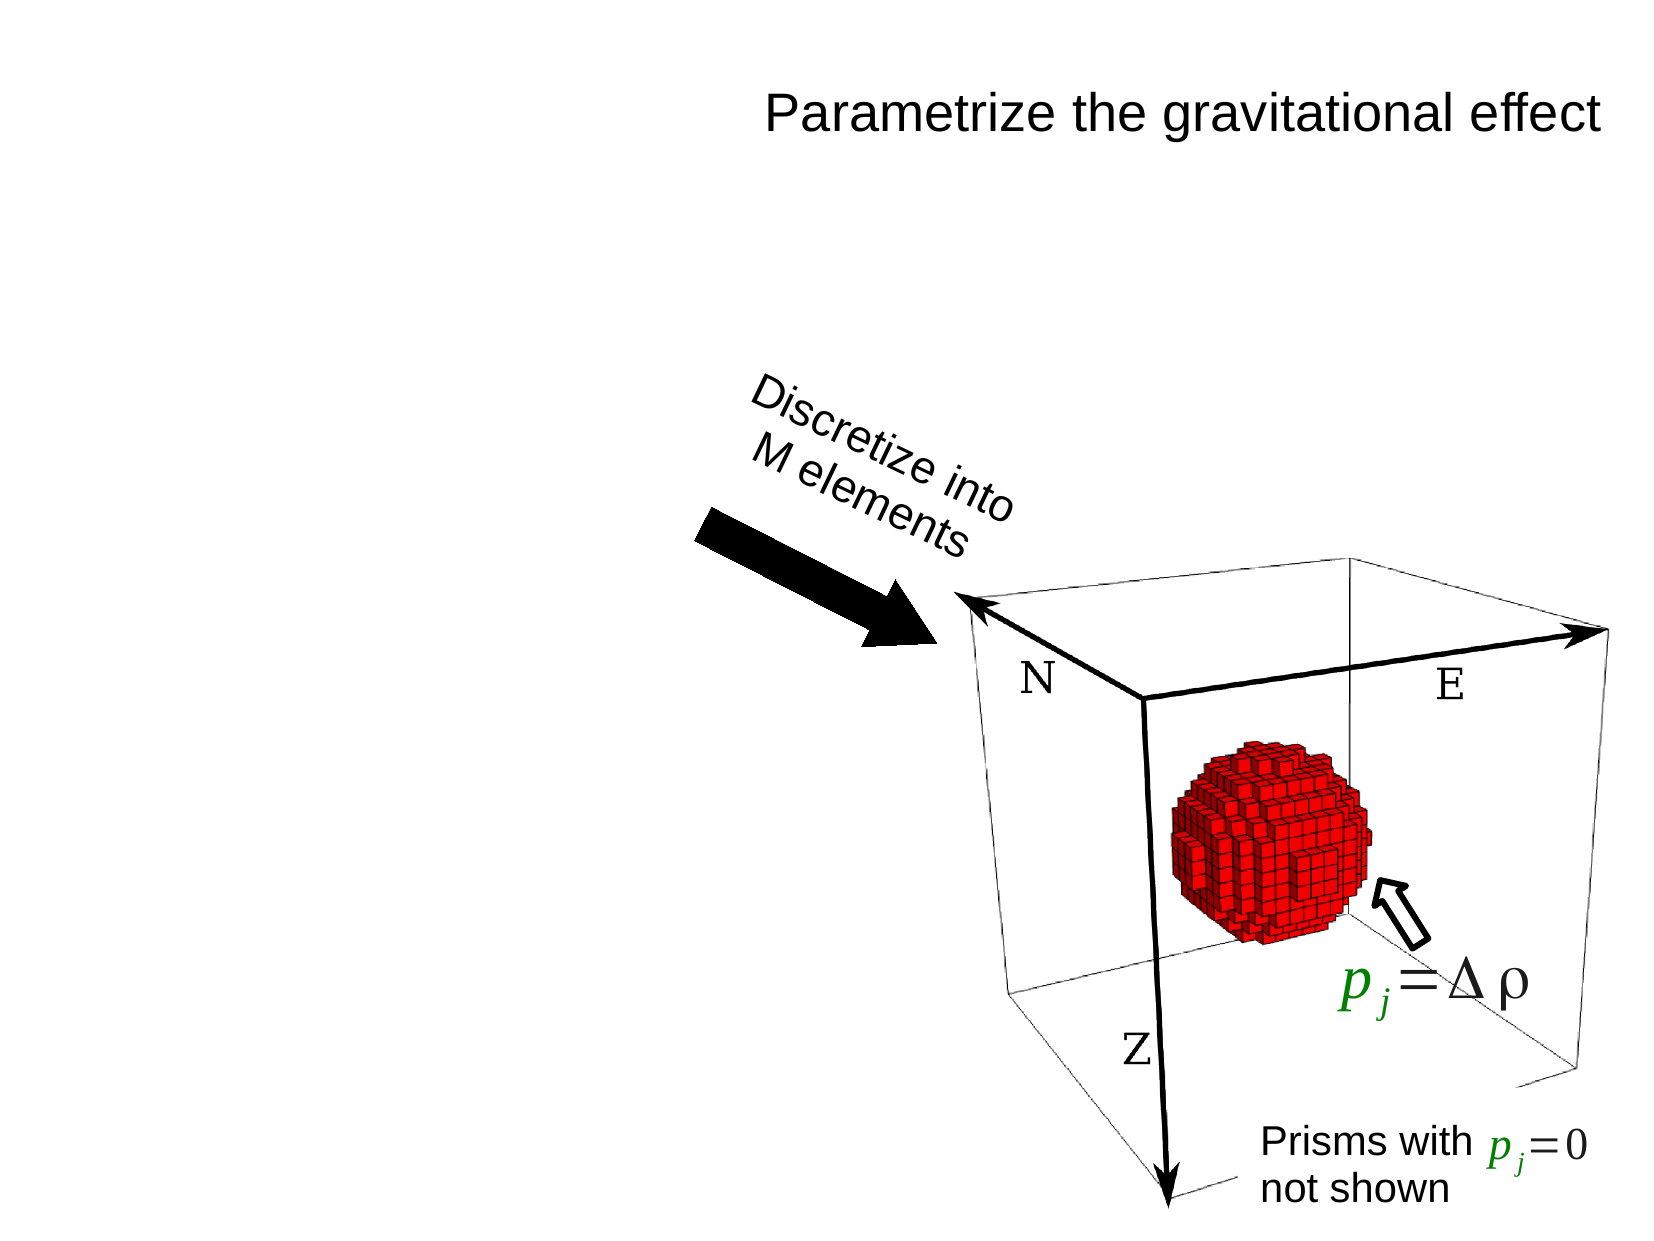

Parametrize the gravitational effect
Discretize into
M elements
Prisms with
not shown